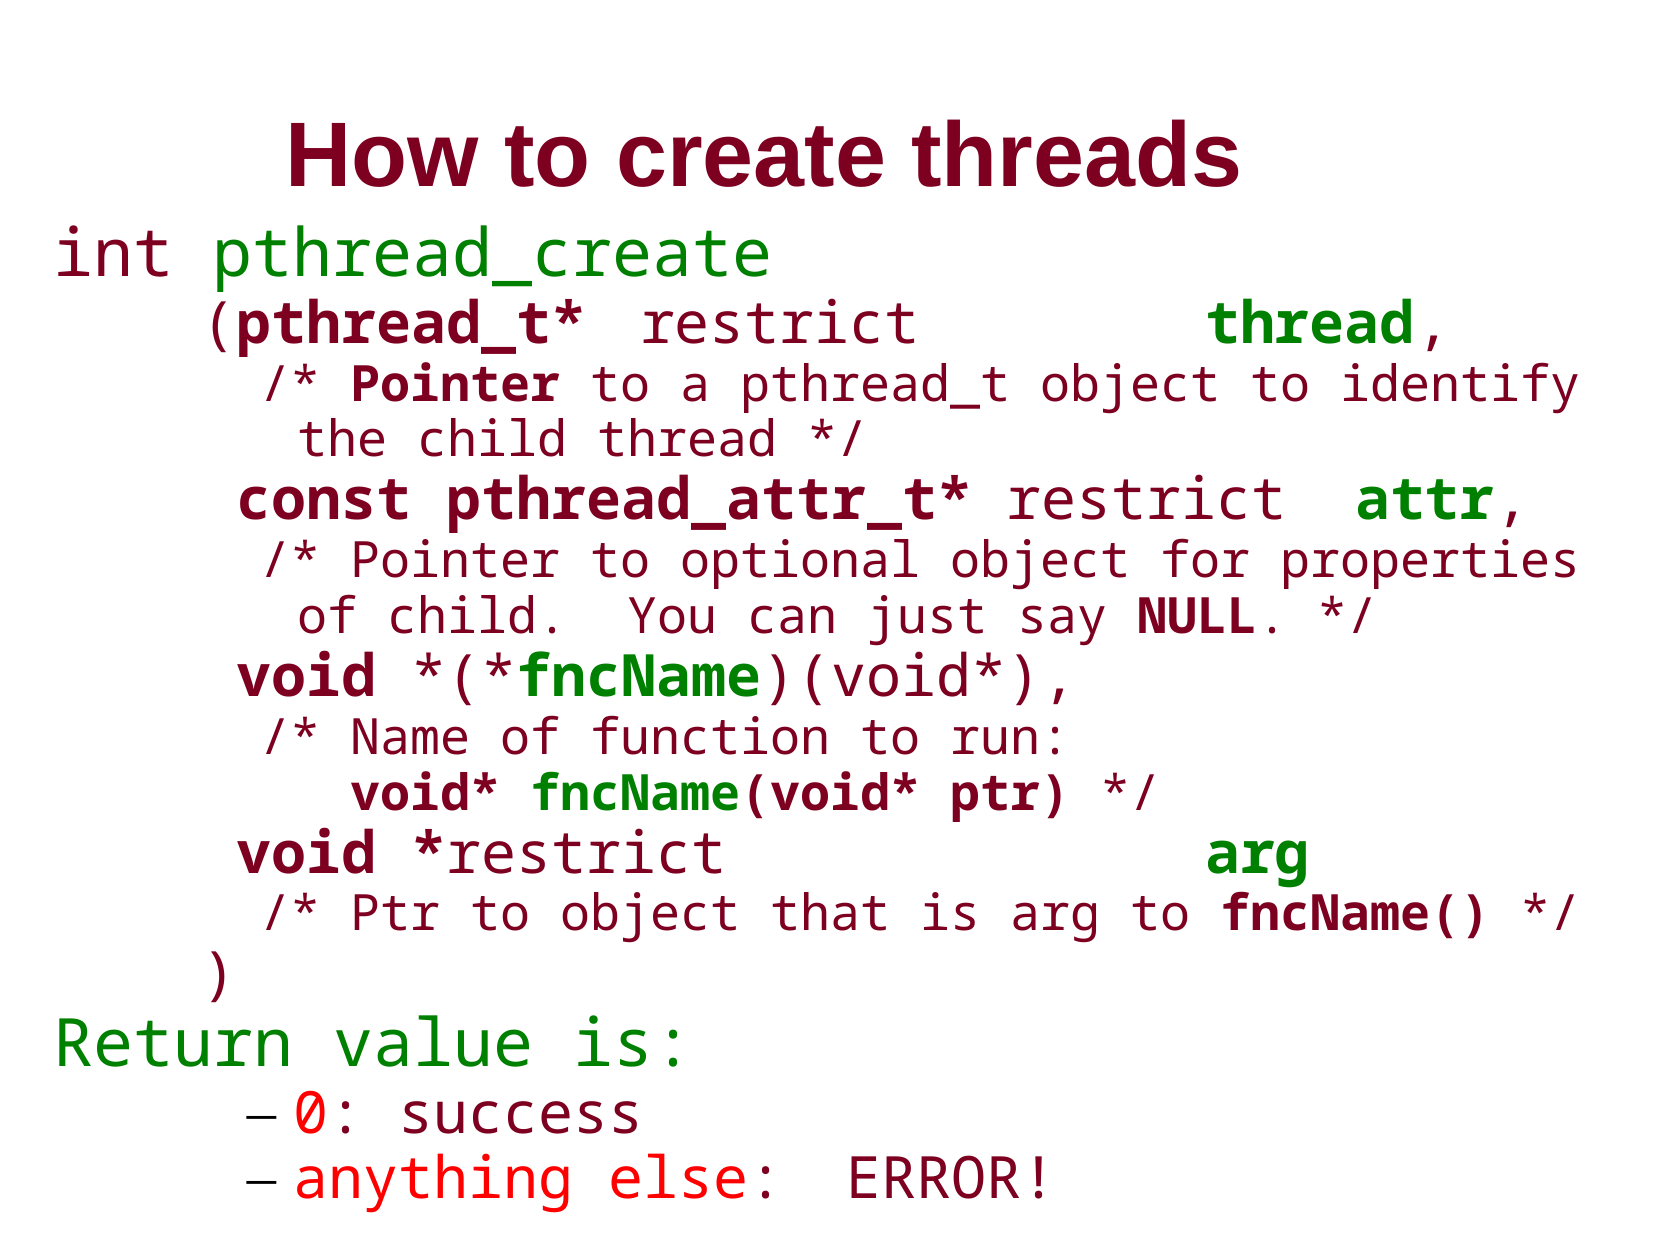

# How to create threads
int pthread_create
(pthread_t*	 restrict				thread,
/* Pointer to a pthread_t object to identify the child thread */
 const pthread_attr_t* restrict	attr,
/* Pointer to optional object for properties of child. You can just say NULL. */
 void *(*fncName)(void*),
/* Name of function to run:
 void* fncName(void* ptr) */
 void *restrict 						arg
/* Ptr to object that is arg to fncName() */
)
Return value is:
0: success
anything else:	ERROR!